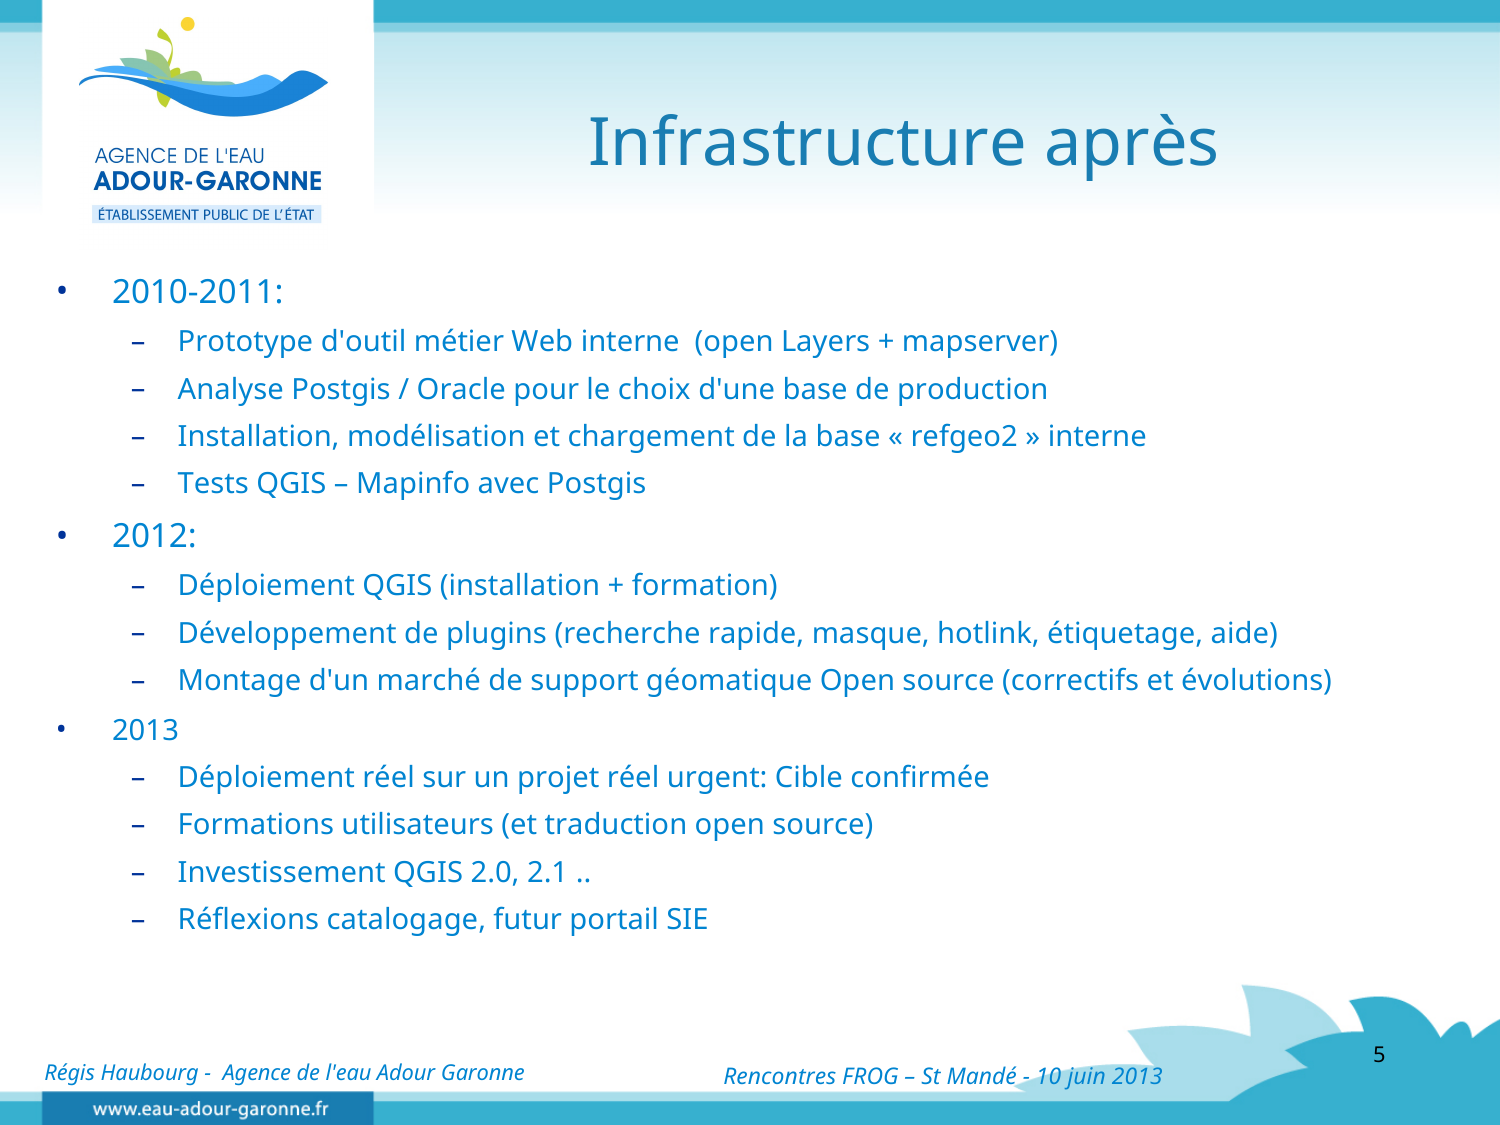

# Infrastructure après
2010-2011:
Prototype d'outil métier Web interne (open Layers + mapserver)
Analyse Postgis / Oracle pour le choix d'une base de production
Installation, modélisation et chargement de la base « refgeo2 » interne
Tests QGIS – Mapinfo avec Postgis
2012:
Déploiement QGIS (installation + formation)
Développement de plugins (recherche rapide, masque, hotlink, étiquetage, aide)
Montage d'un marché de support géomatique Open source (correctifs et évolutions)
2013
Déploiement réel sur un projet réel urgent: Cible confirmée
Formations utilisateurs (et traduction open source)
Investissement QGIS 2.0, 2.1 ..
Réflexions catalogage, futur portail SIE
5
Régis Haubourg - Agence de l'eau Adour Garonne